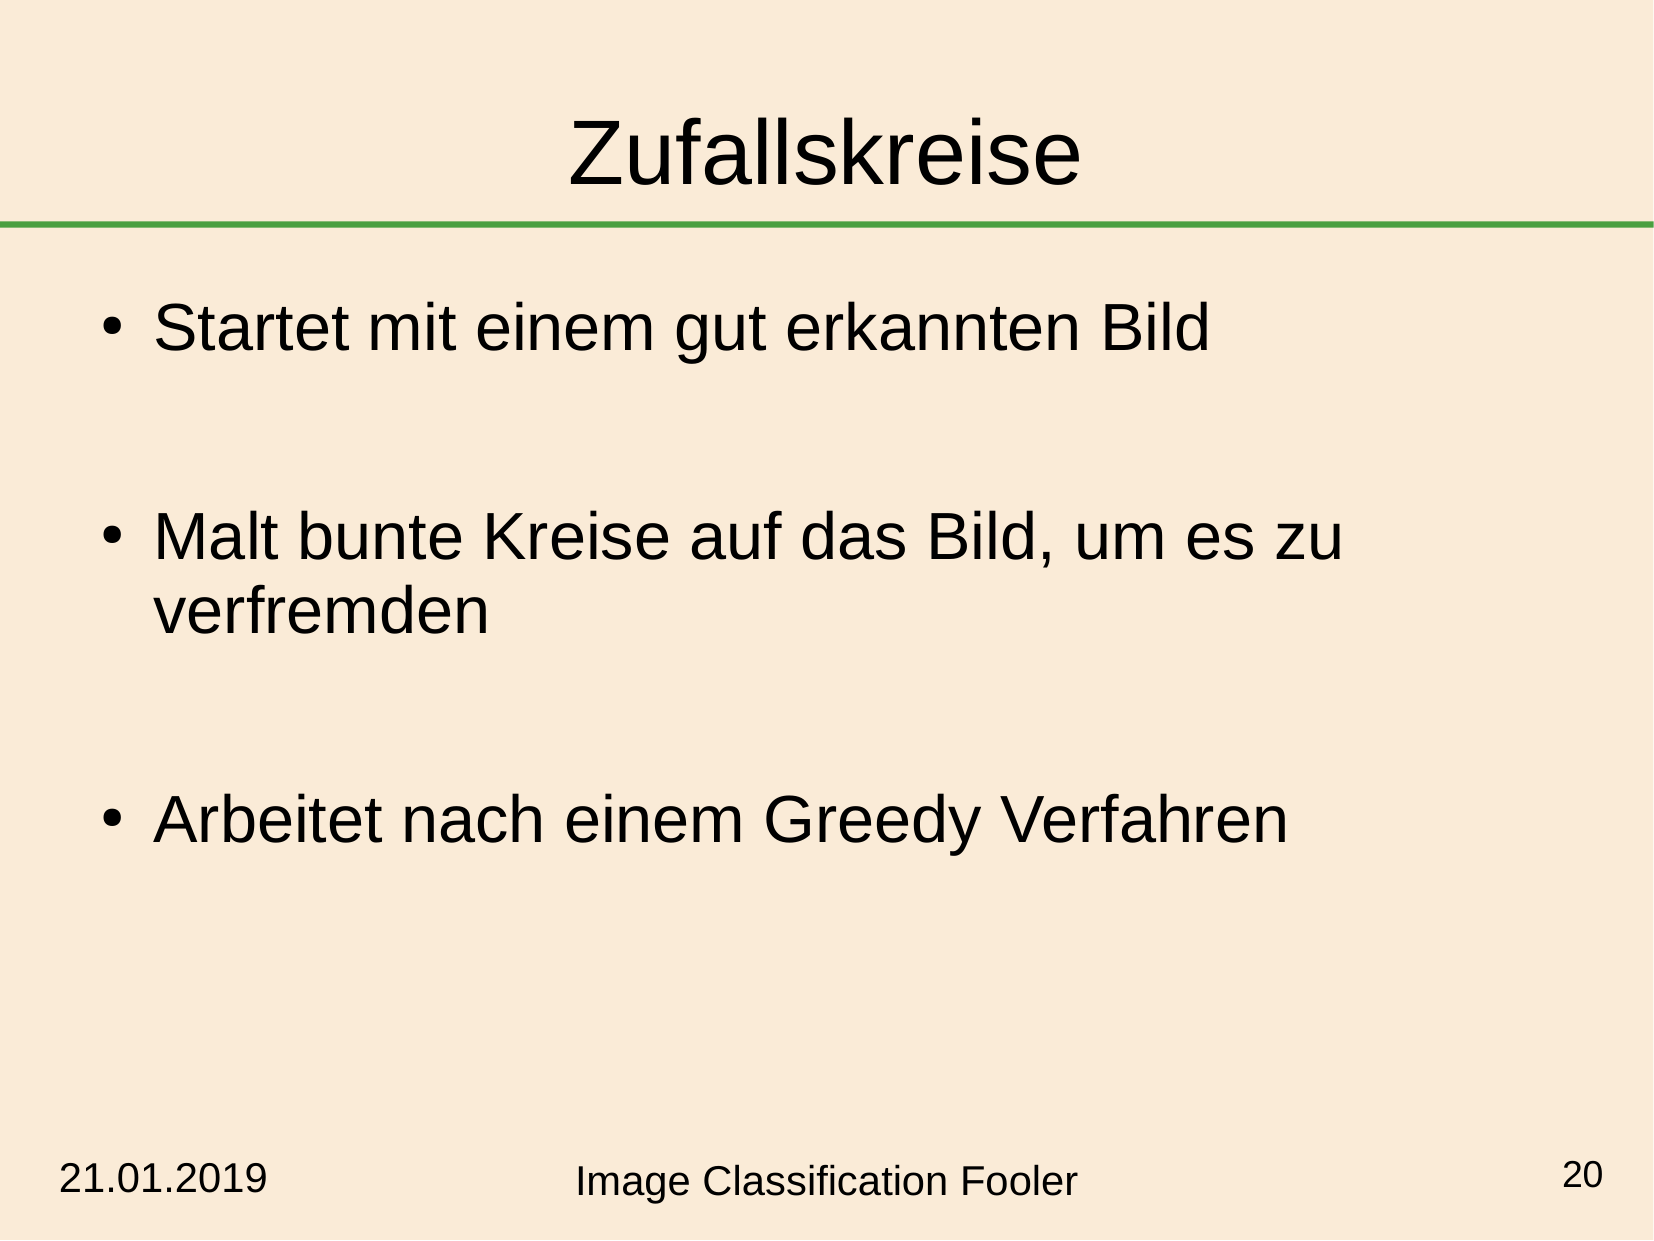

# Zufallskreise
Startet mit einem gut erkannten Bild
Malt bunte Kreise auf das Bild, um es zu verfremden
Arbeitet nach einem Greedy Verfahren